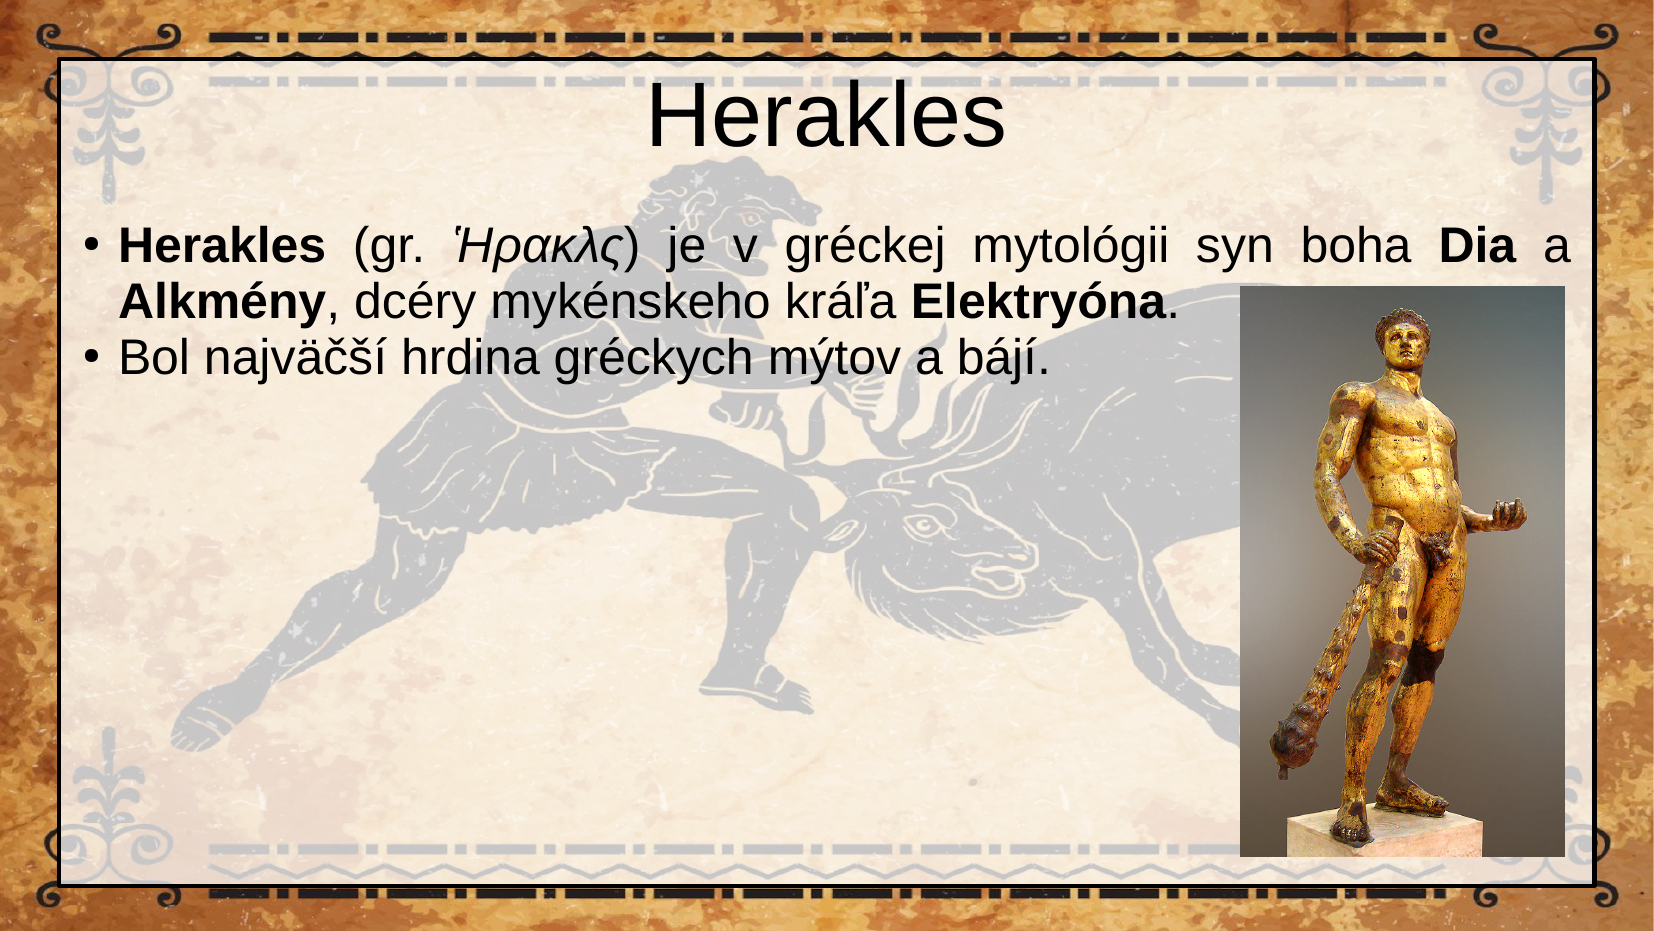

Herakles
# Herakles (gr. Ἡρακλς) je v gréckej mytológii syn boha Dia a Alkmény, dcéry mykénskeho kráľa Elektryóna.
Bol najväčší hrdina gréckych mýtov a bájí.